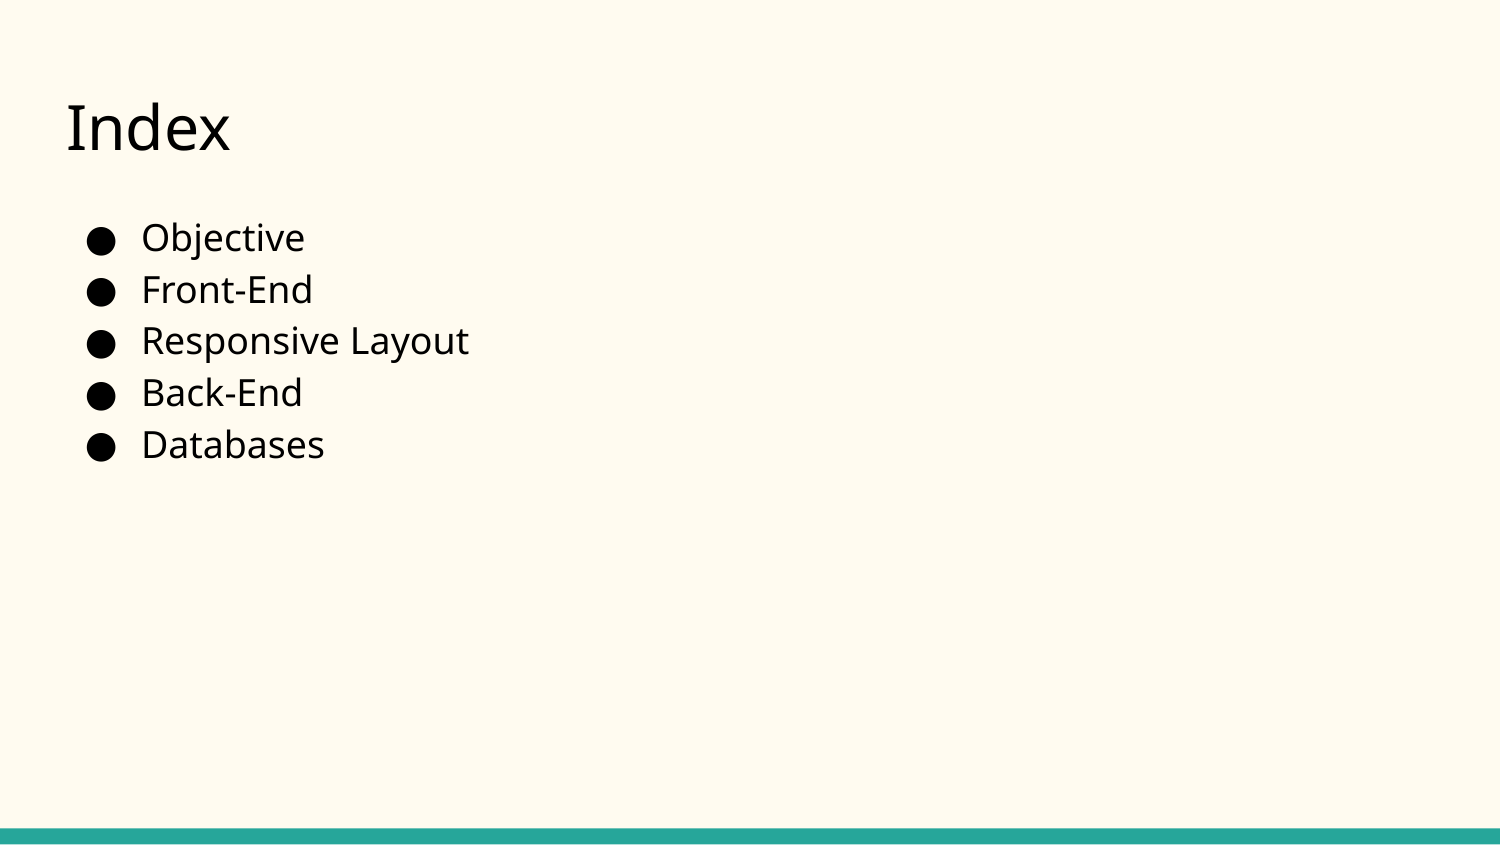

# Index
Objective
Front-End
Responsive Layout
Back-End
Databases